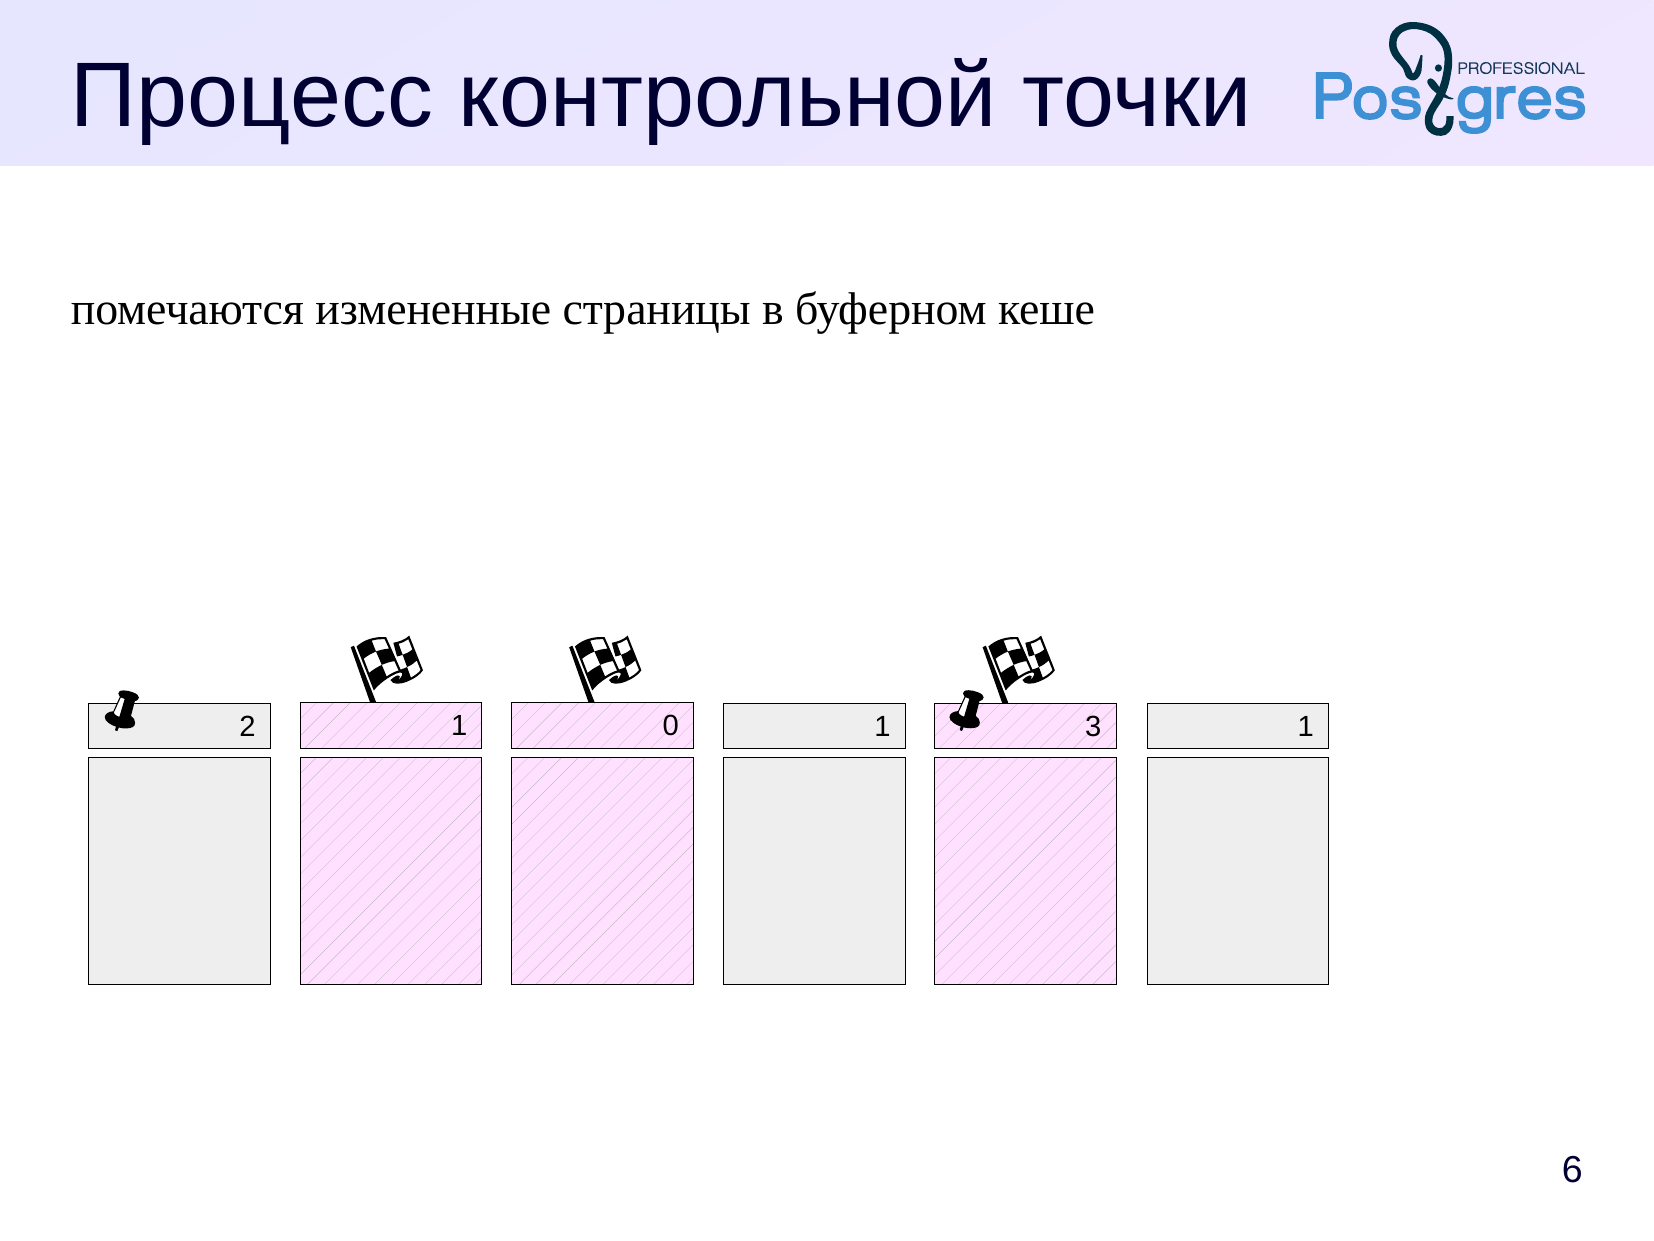

# Процесс контрольной точки
помечаются измененные страницы в буферном кеше
1
0
3
2
1
1